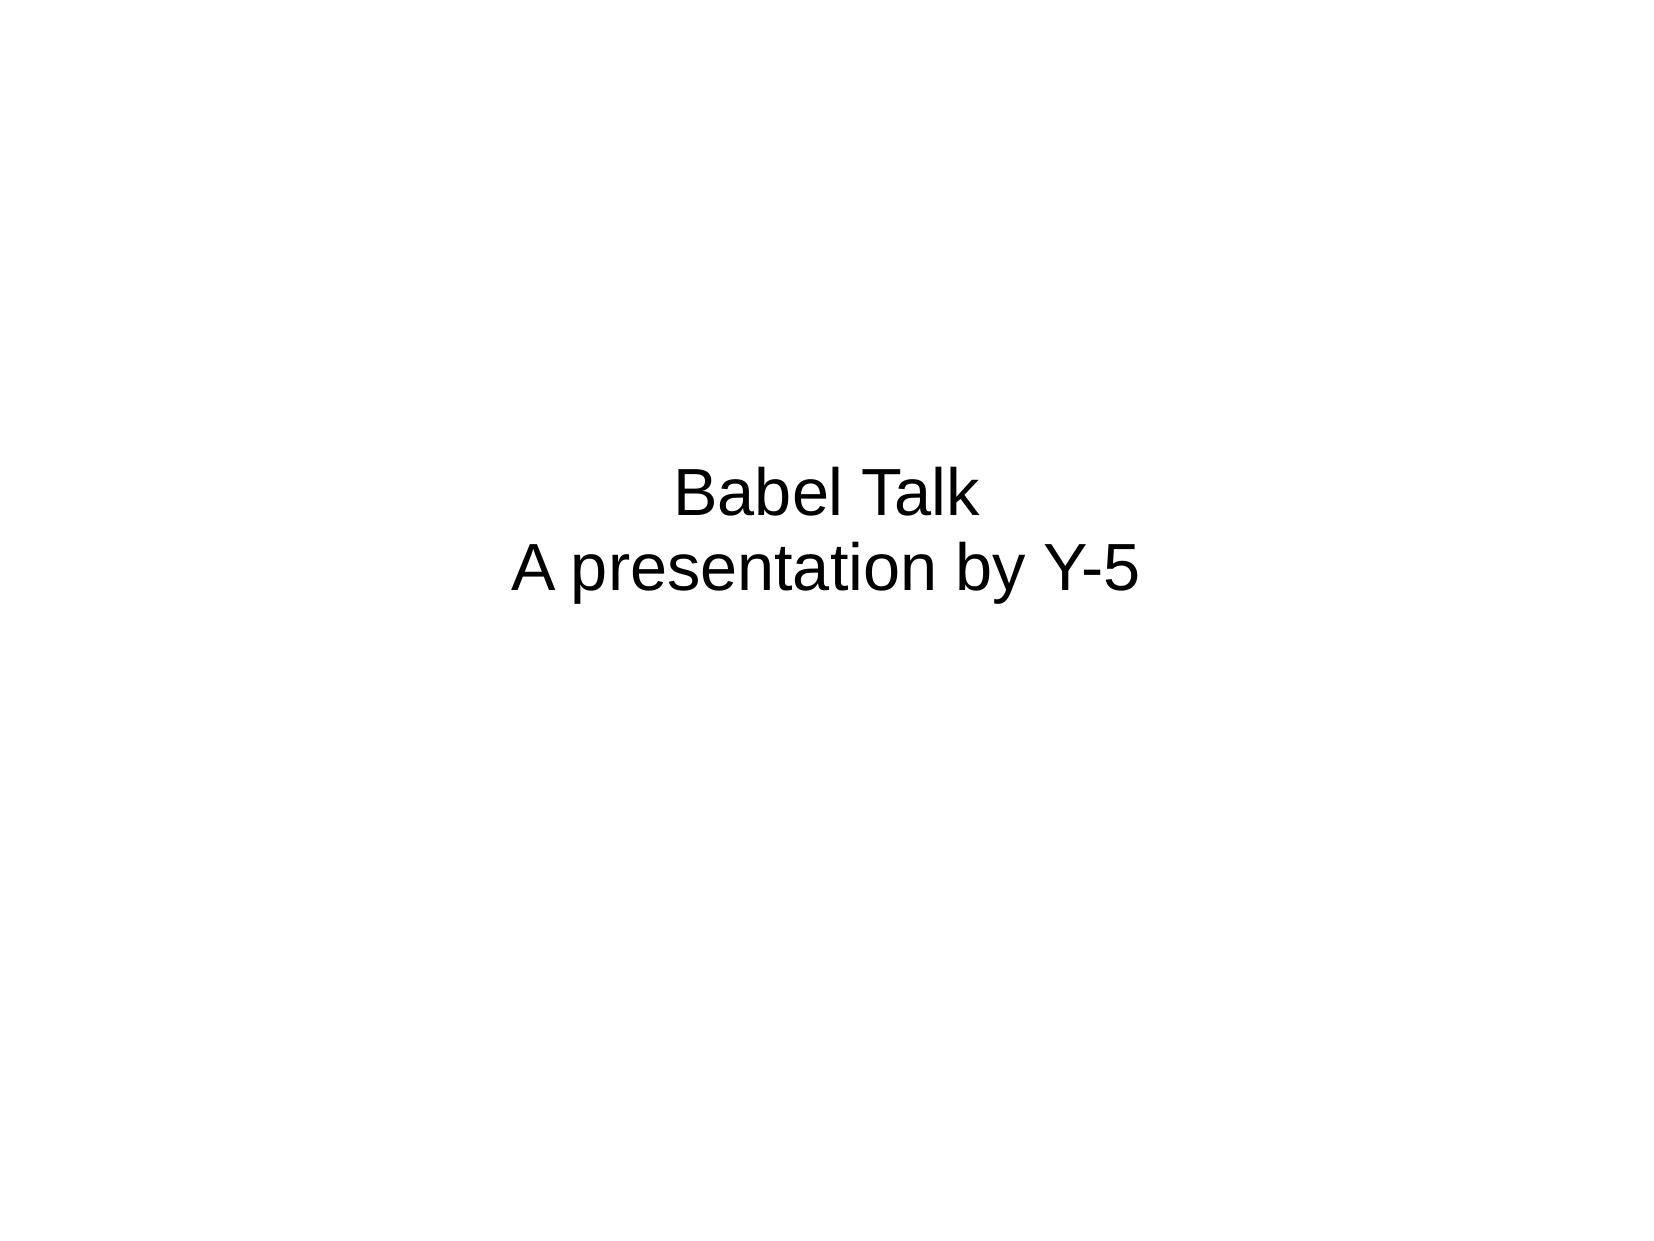

# Babel Talk
A presentation by Y-5